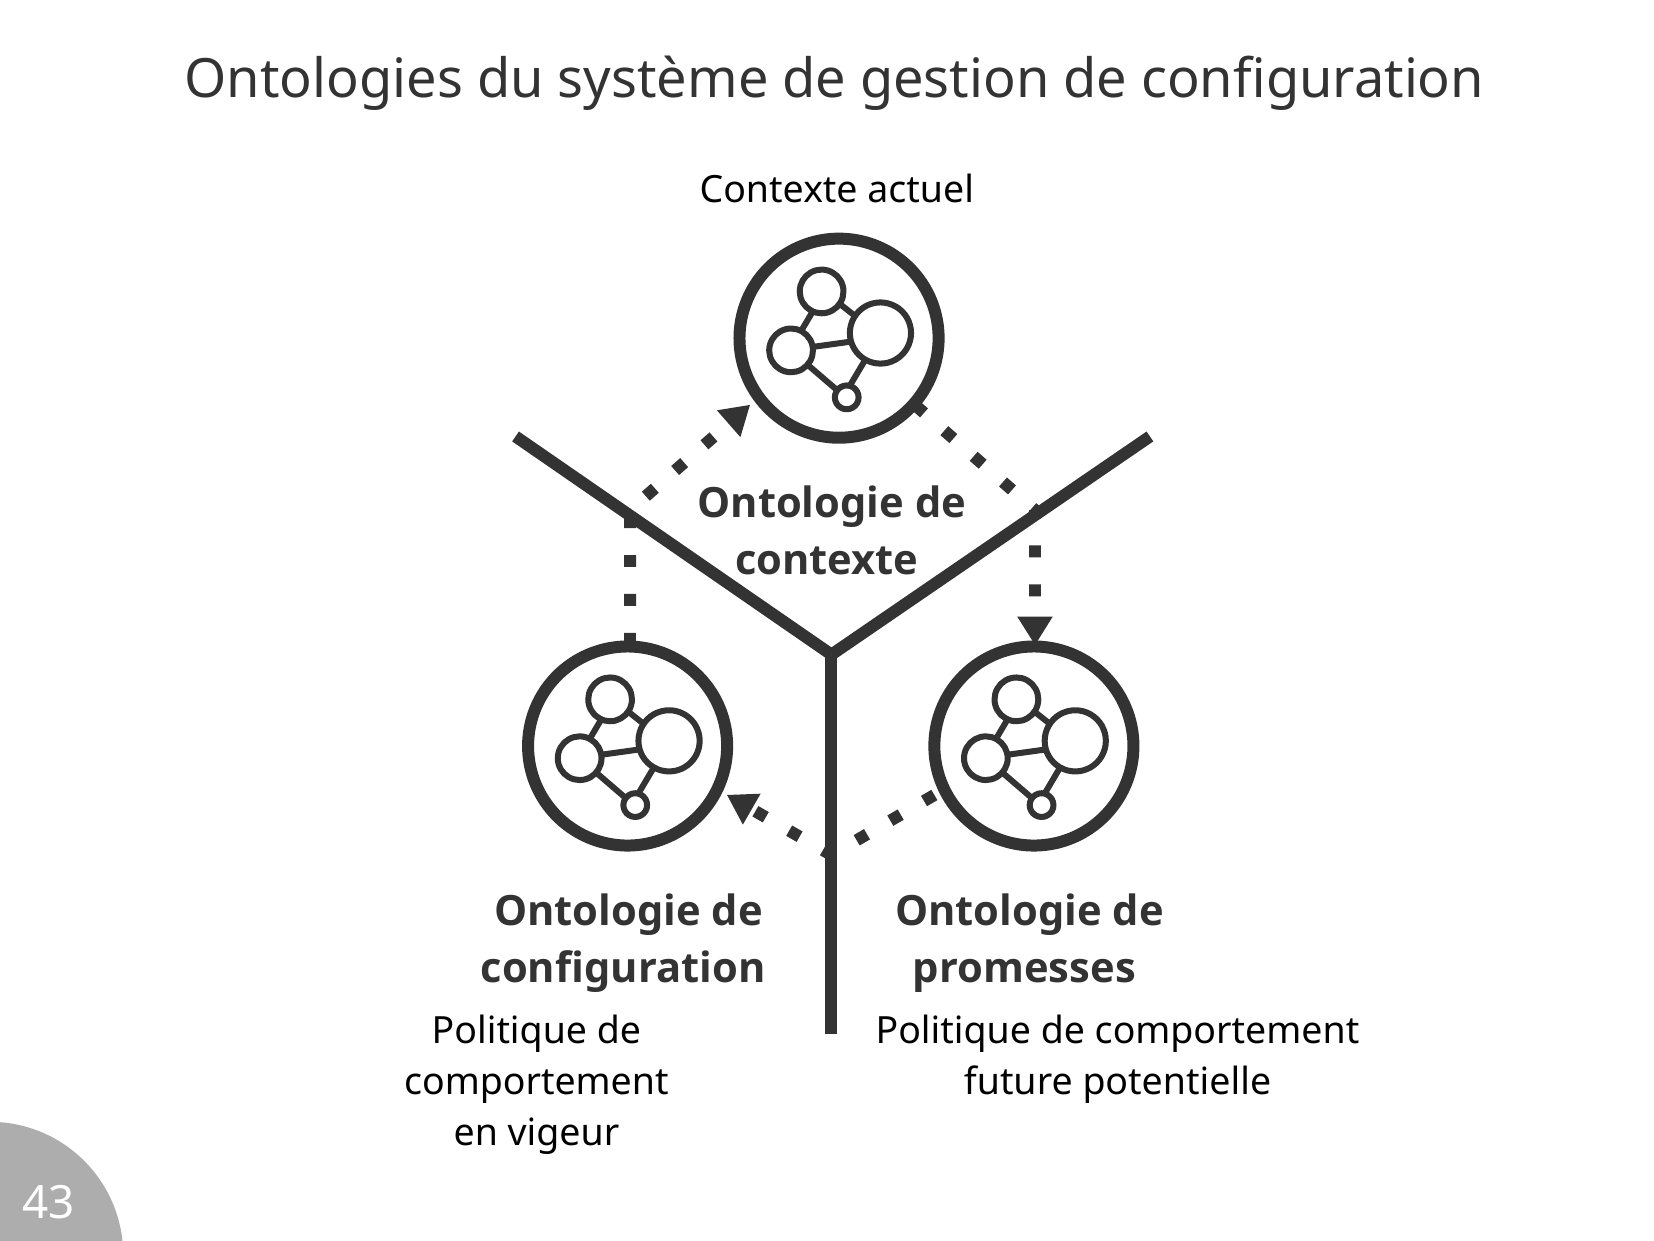

Ontologies du système de gestion de configuration
Contexte actuel
1
Ontologie de contexte
1
1
Ontologie de configuration
Ontologie de promesses
Politique de comportement
future potentielle
Politique de comportement
en vigeur
43